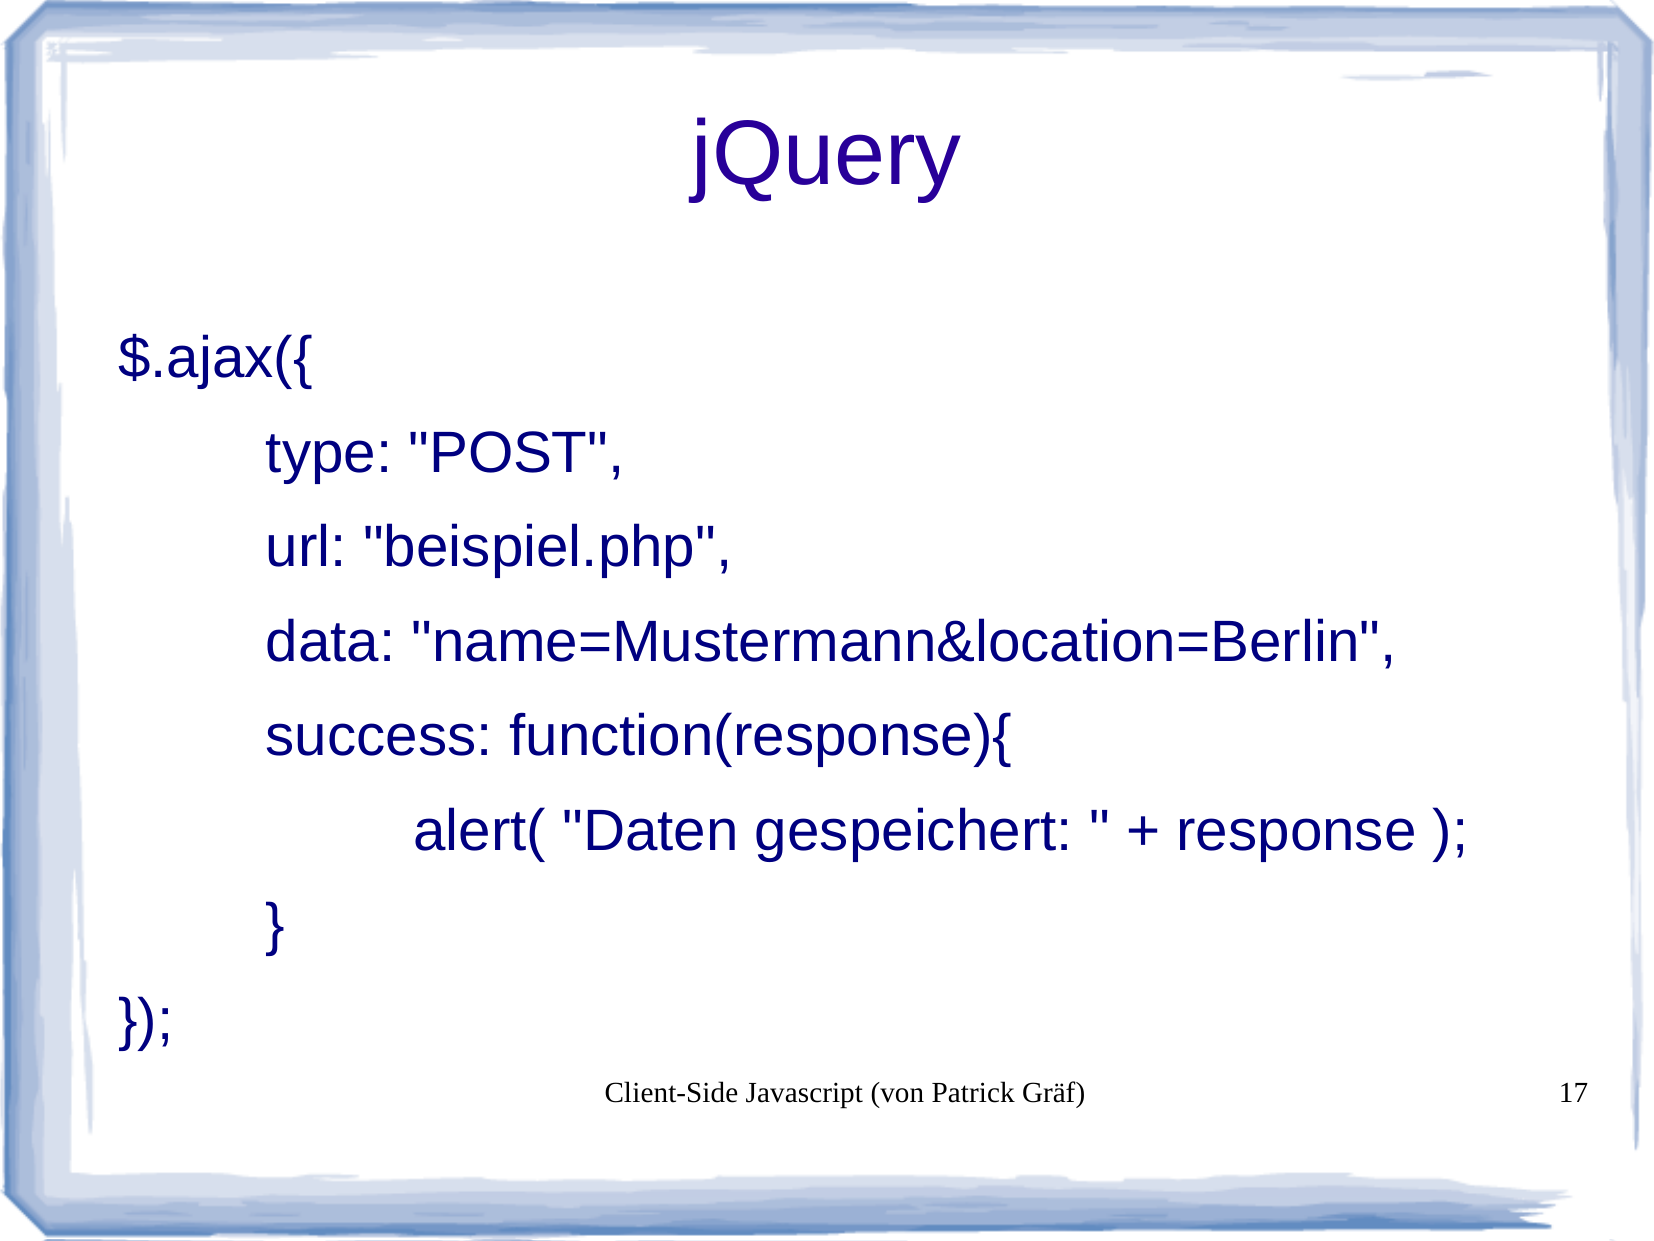

# jQuery
$.ajax({
 		type: "POST",
 		url: "beispiel.php",
 		data: "name=Mustermann&location=Berlin",
 		success: function(response){
 				alert( "Daten gespeichert: " + response );
 		}
});
Client-Side Javascript (von Patrick Gräf)
17